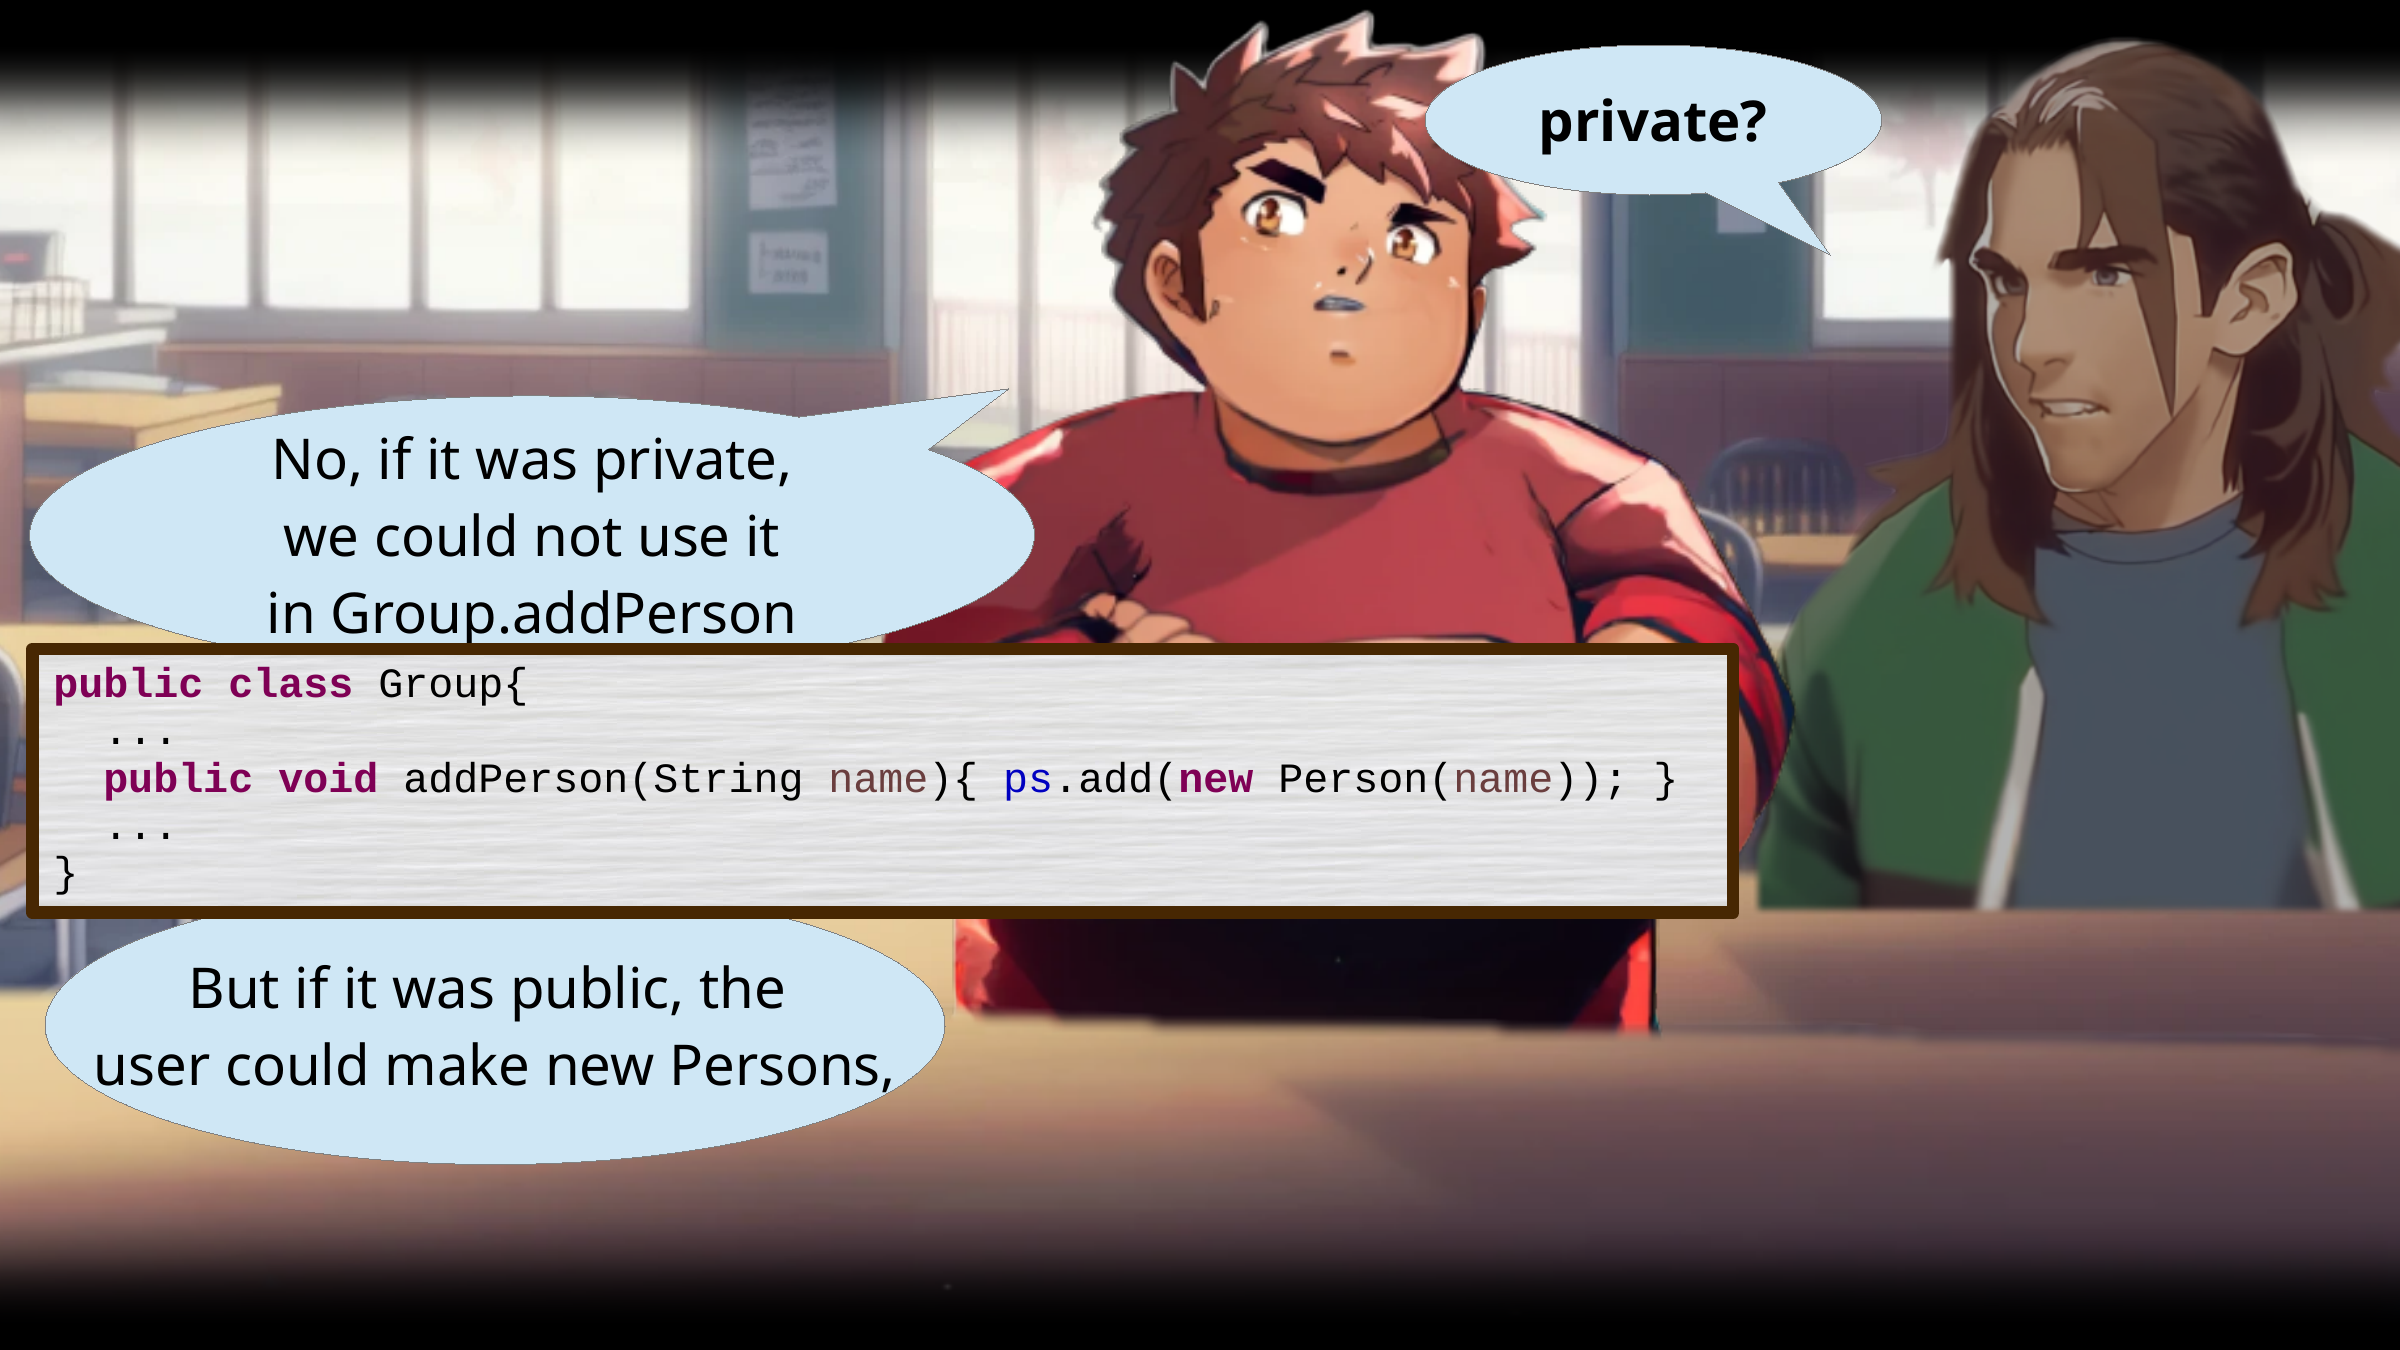

private?
No, if it was private,
we could not use it
in Group.addPerson
public class Group{
 ...
 public void addPerson(String name){ ps.add(new Person(name)); }
 ...
}
But if it was public, the
user could make new Persons,